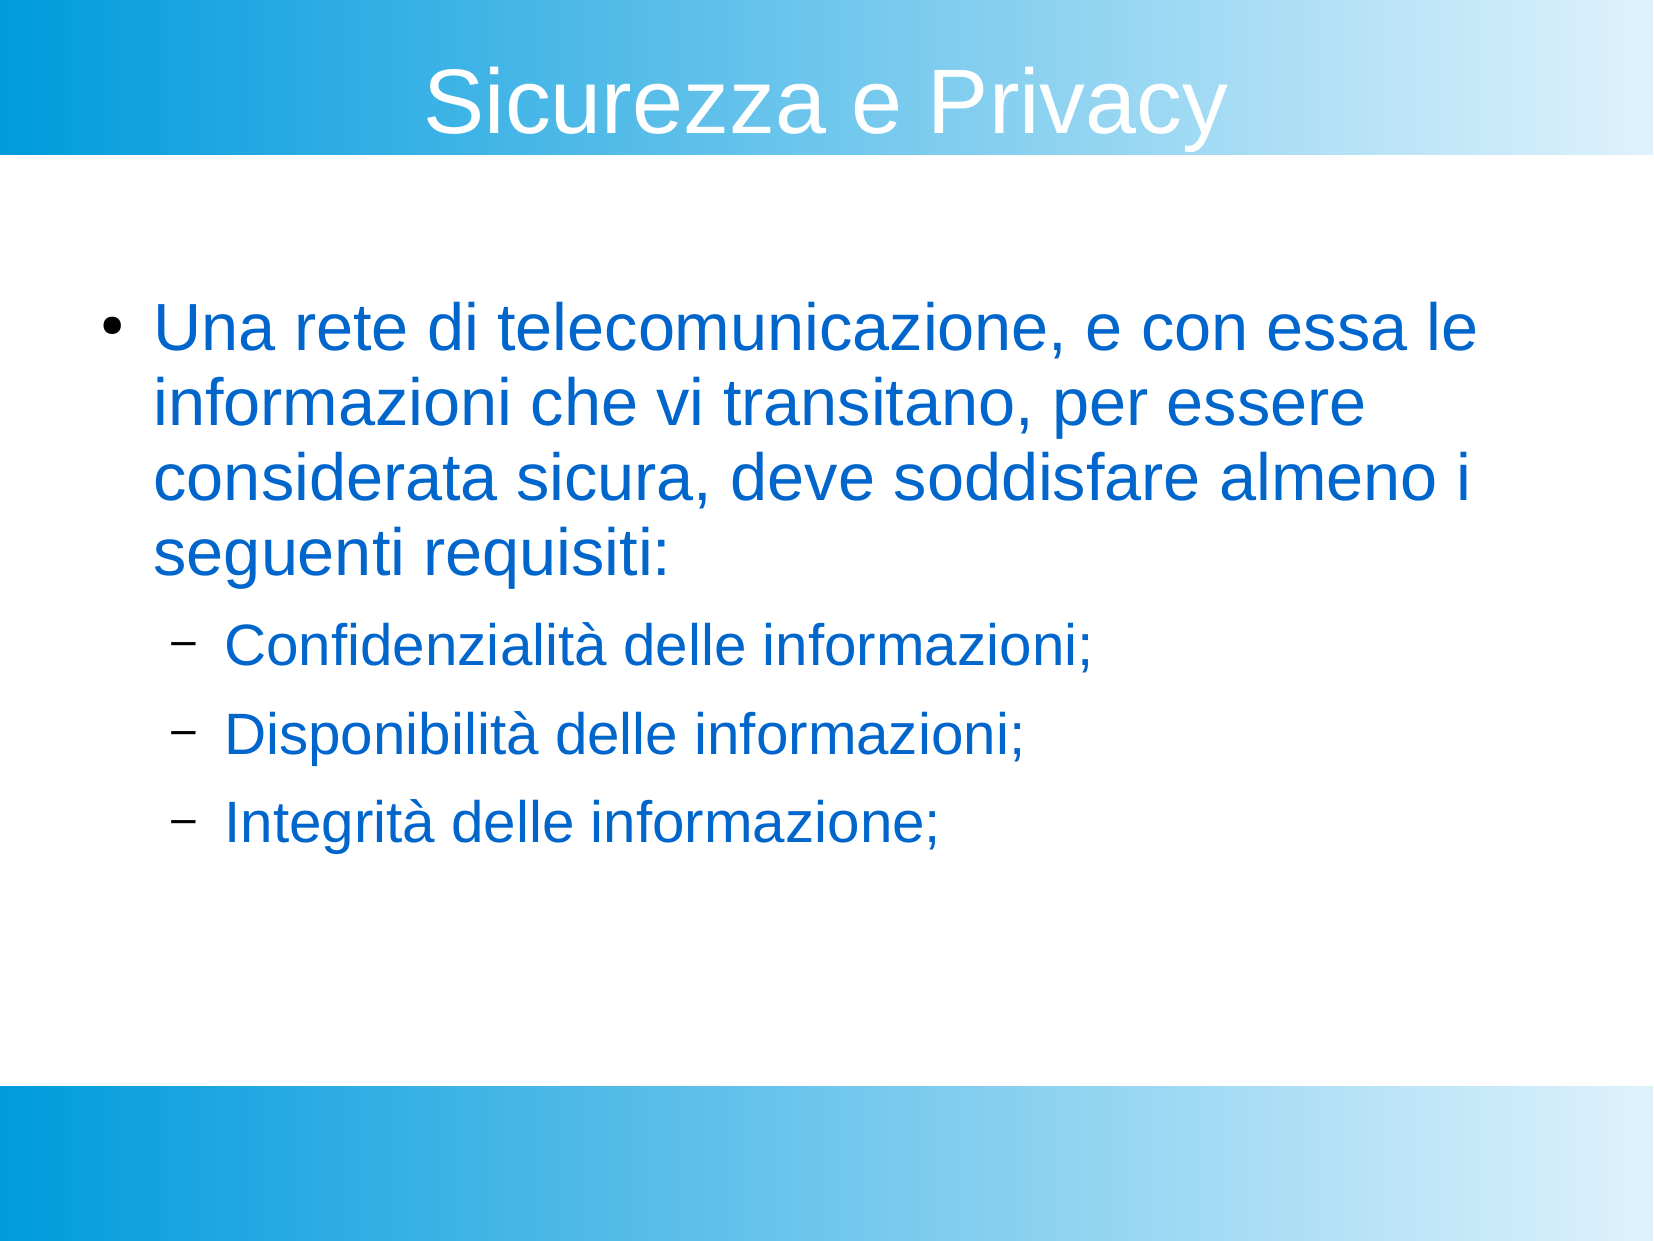

# Sicurezza e Privacy
Una rete di telecomunicazione, e con essa le informazioni che vi transitano, per essere considerata sicura, deve soddisfare almeno i seguenti requisiti:
Confidenzialità delle informazioni;
Disponibilità delle informazioni;
Integrità delle informazione;